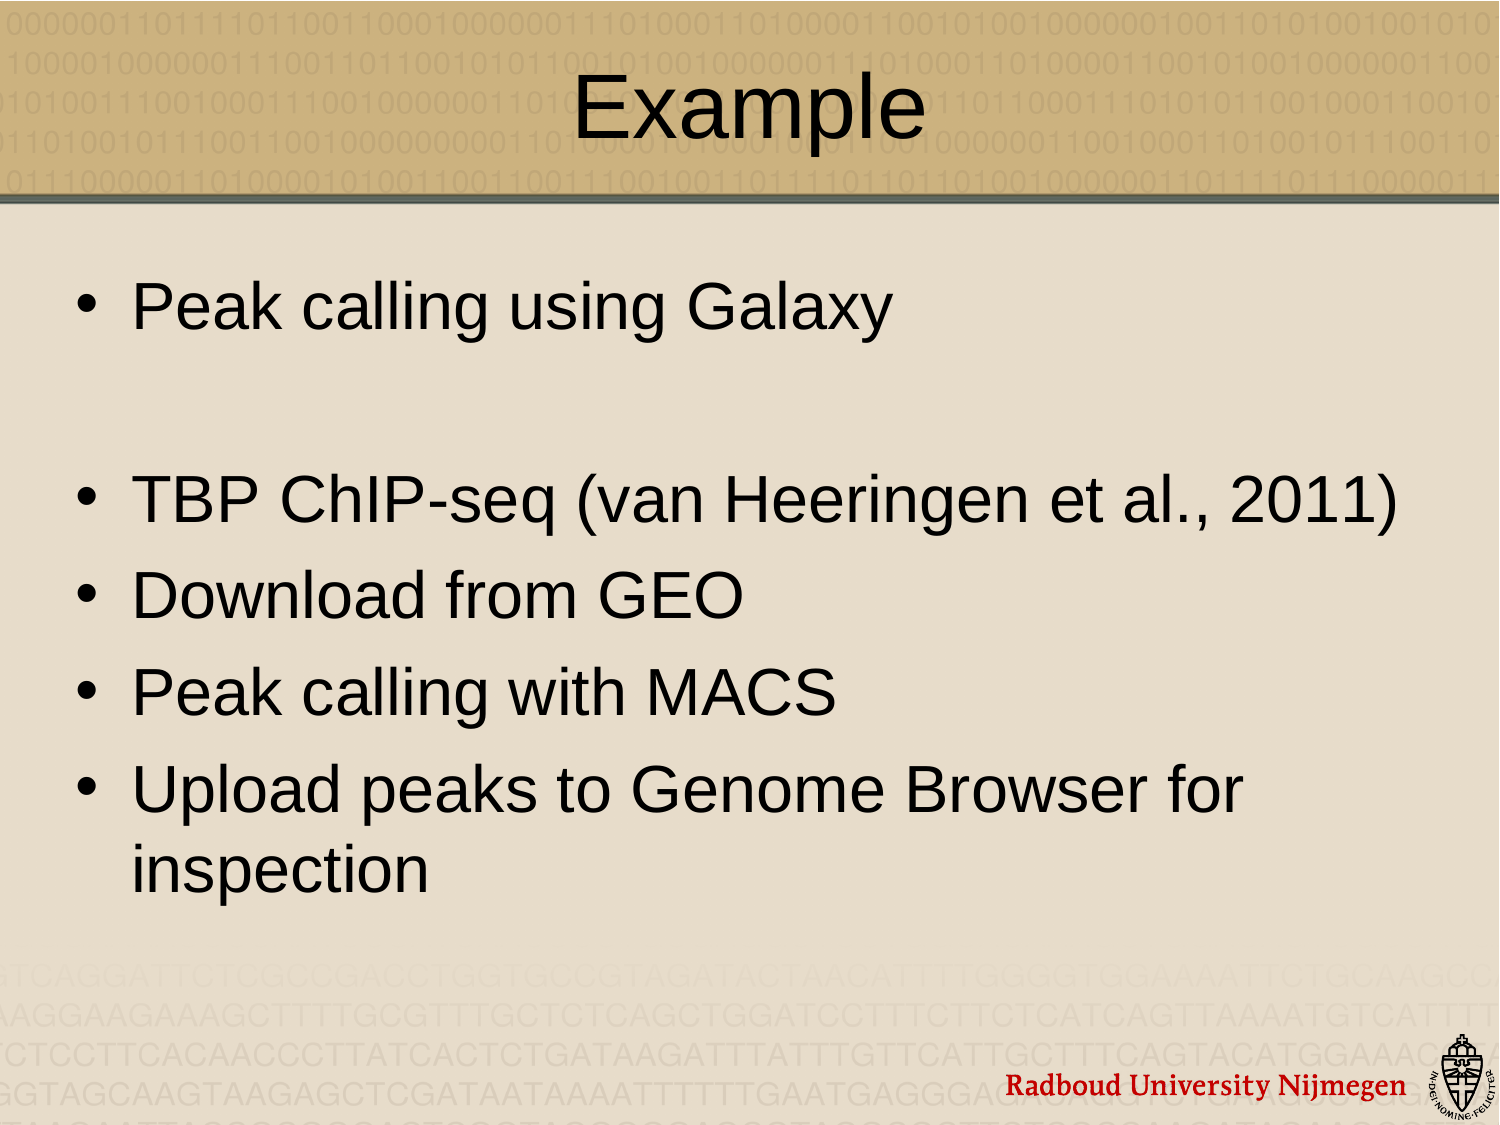

# Example
Peak calling using Galaxy
TBP ChIP-seq (van Heeringen et al., 2011)
Download from GEO
Peak calling with MACS
Upload peaks to Genome Browser for inspection